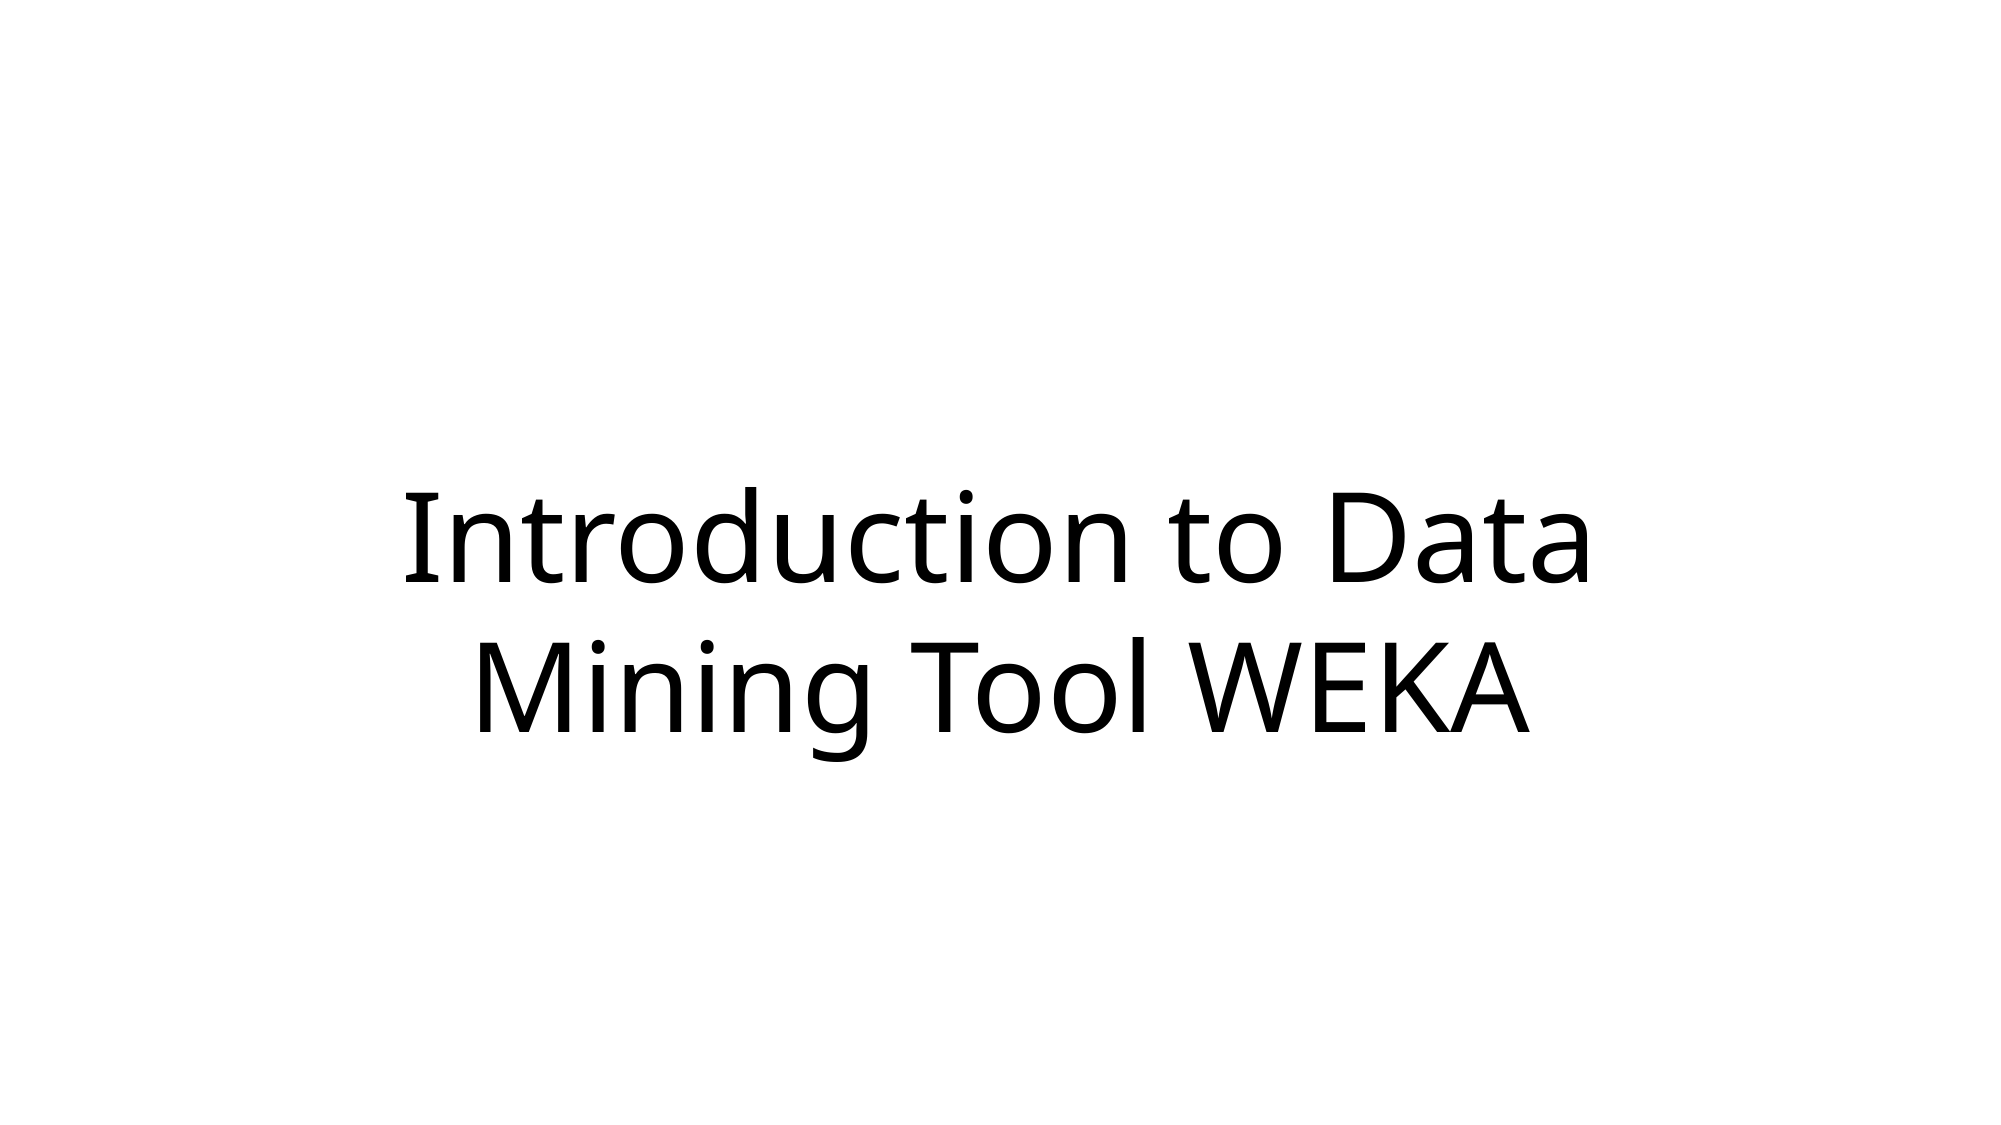

# Introduction to Data Mining Tool WEKA